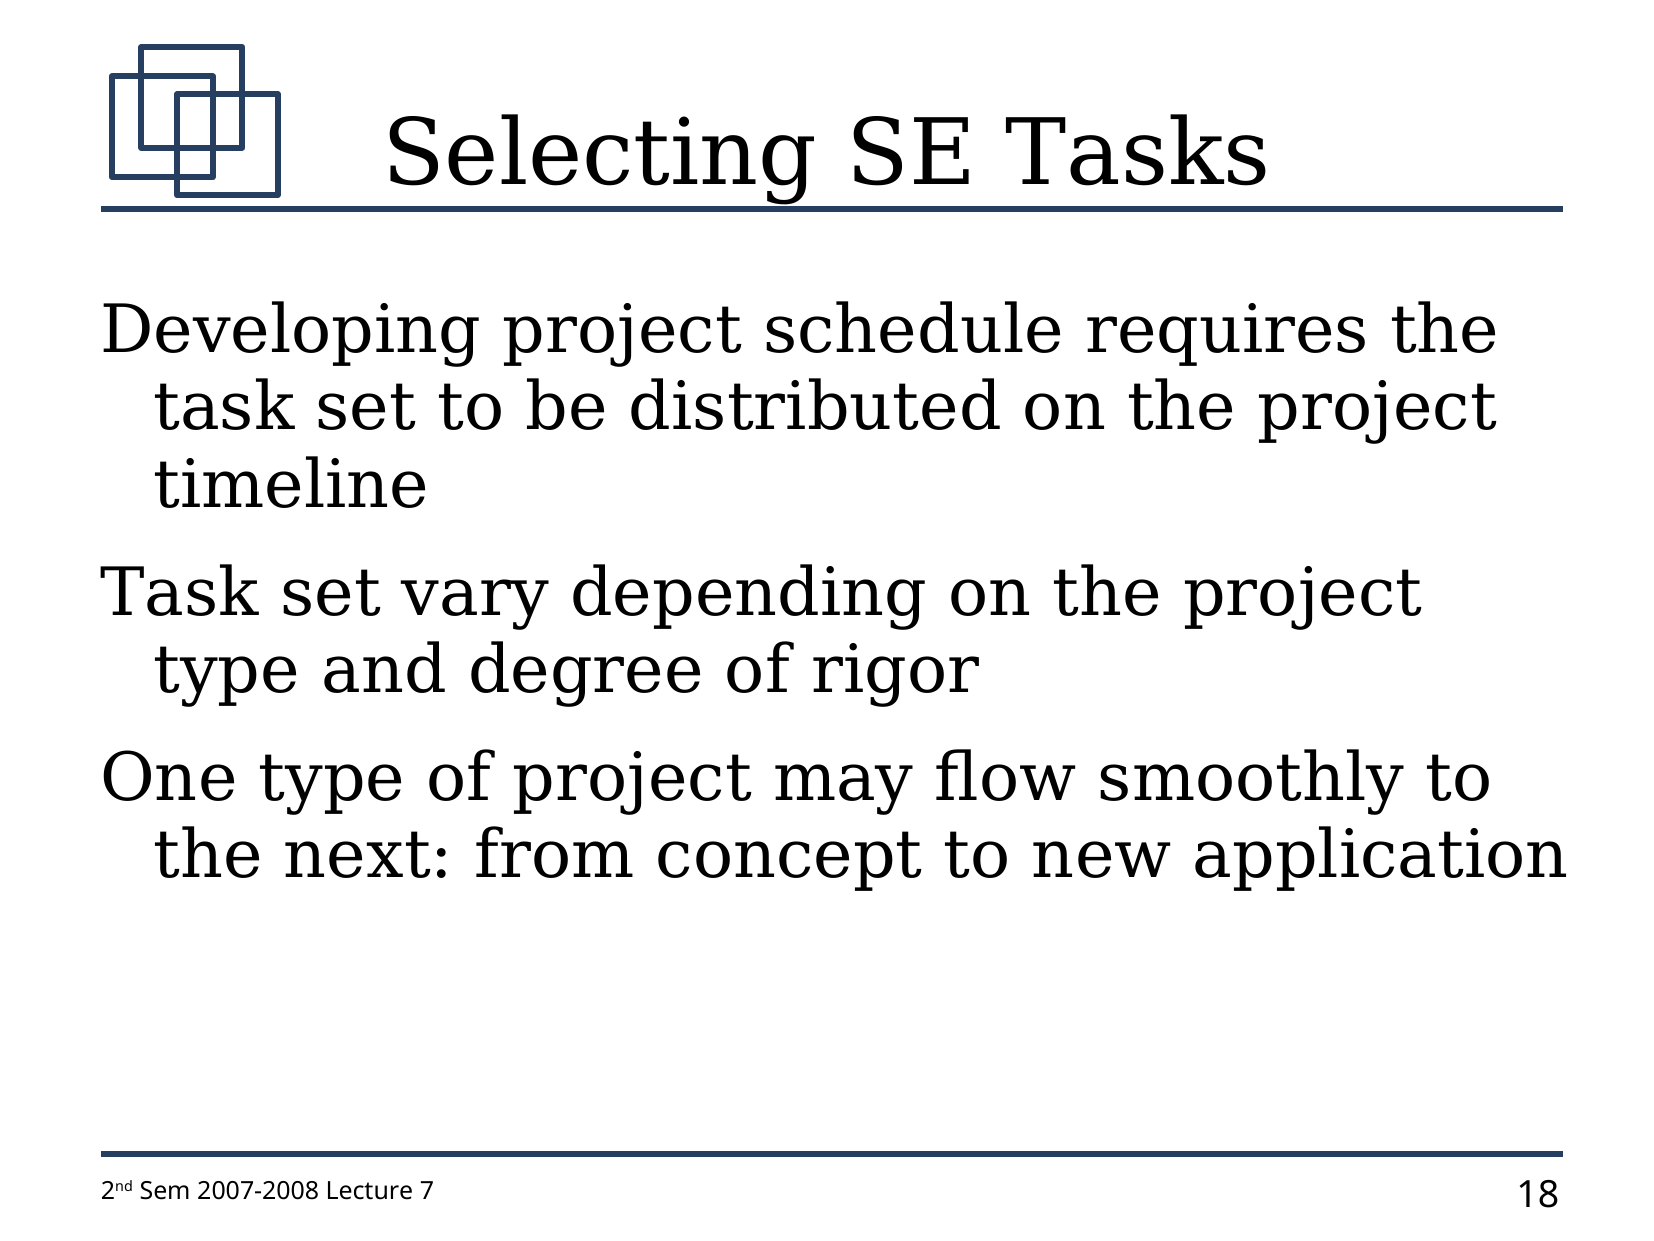

# Selecting SE Tasks
Developing project schedule requires the task set to be distributed on the project timeline
Task set vary depending on the project type and degree of rigor
One type of project may flow smoothly to the next: from concept to new application